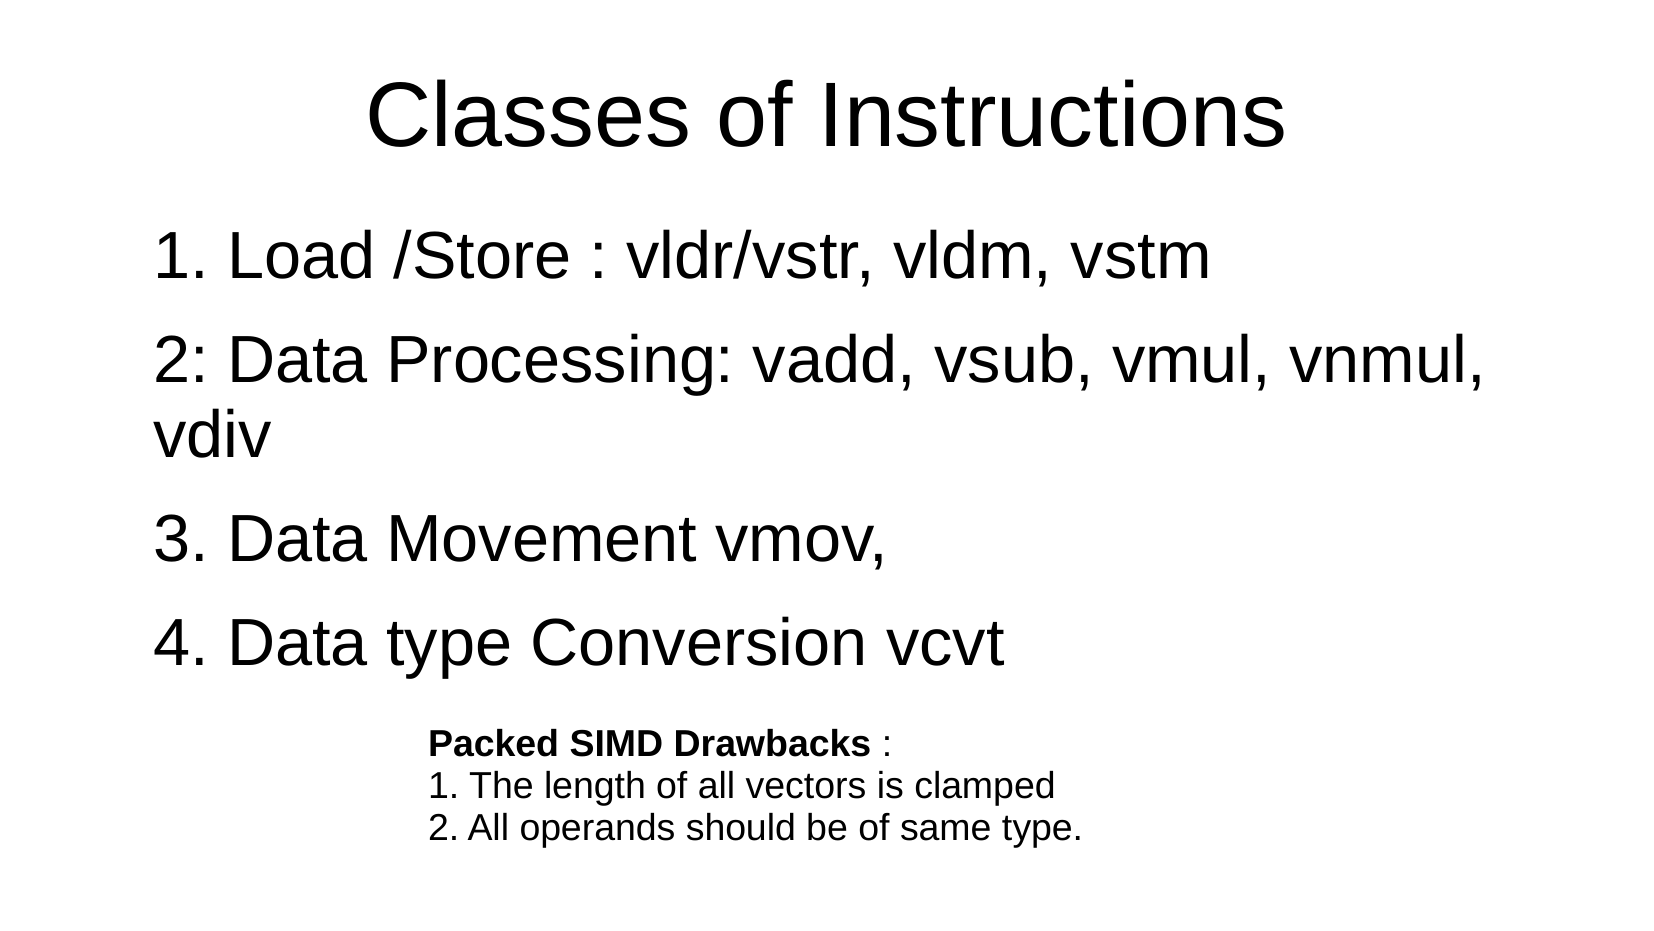

# Classes of Instructions
1. Load /Store : vldr/vstr, vldm, vstm
2: Data Processing: vadd, vsub, vmul, vnmul, vdiv
3. Data Movement vmov,
4. Data type Conversion vcvt
Packed SIMD Drawbacks :
1. The length of all vectors is clamped
2. All operands should be of same type.